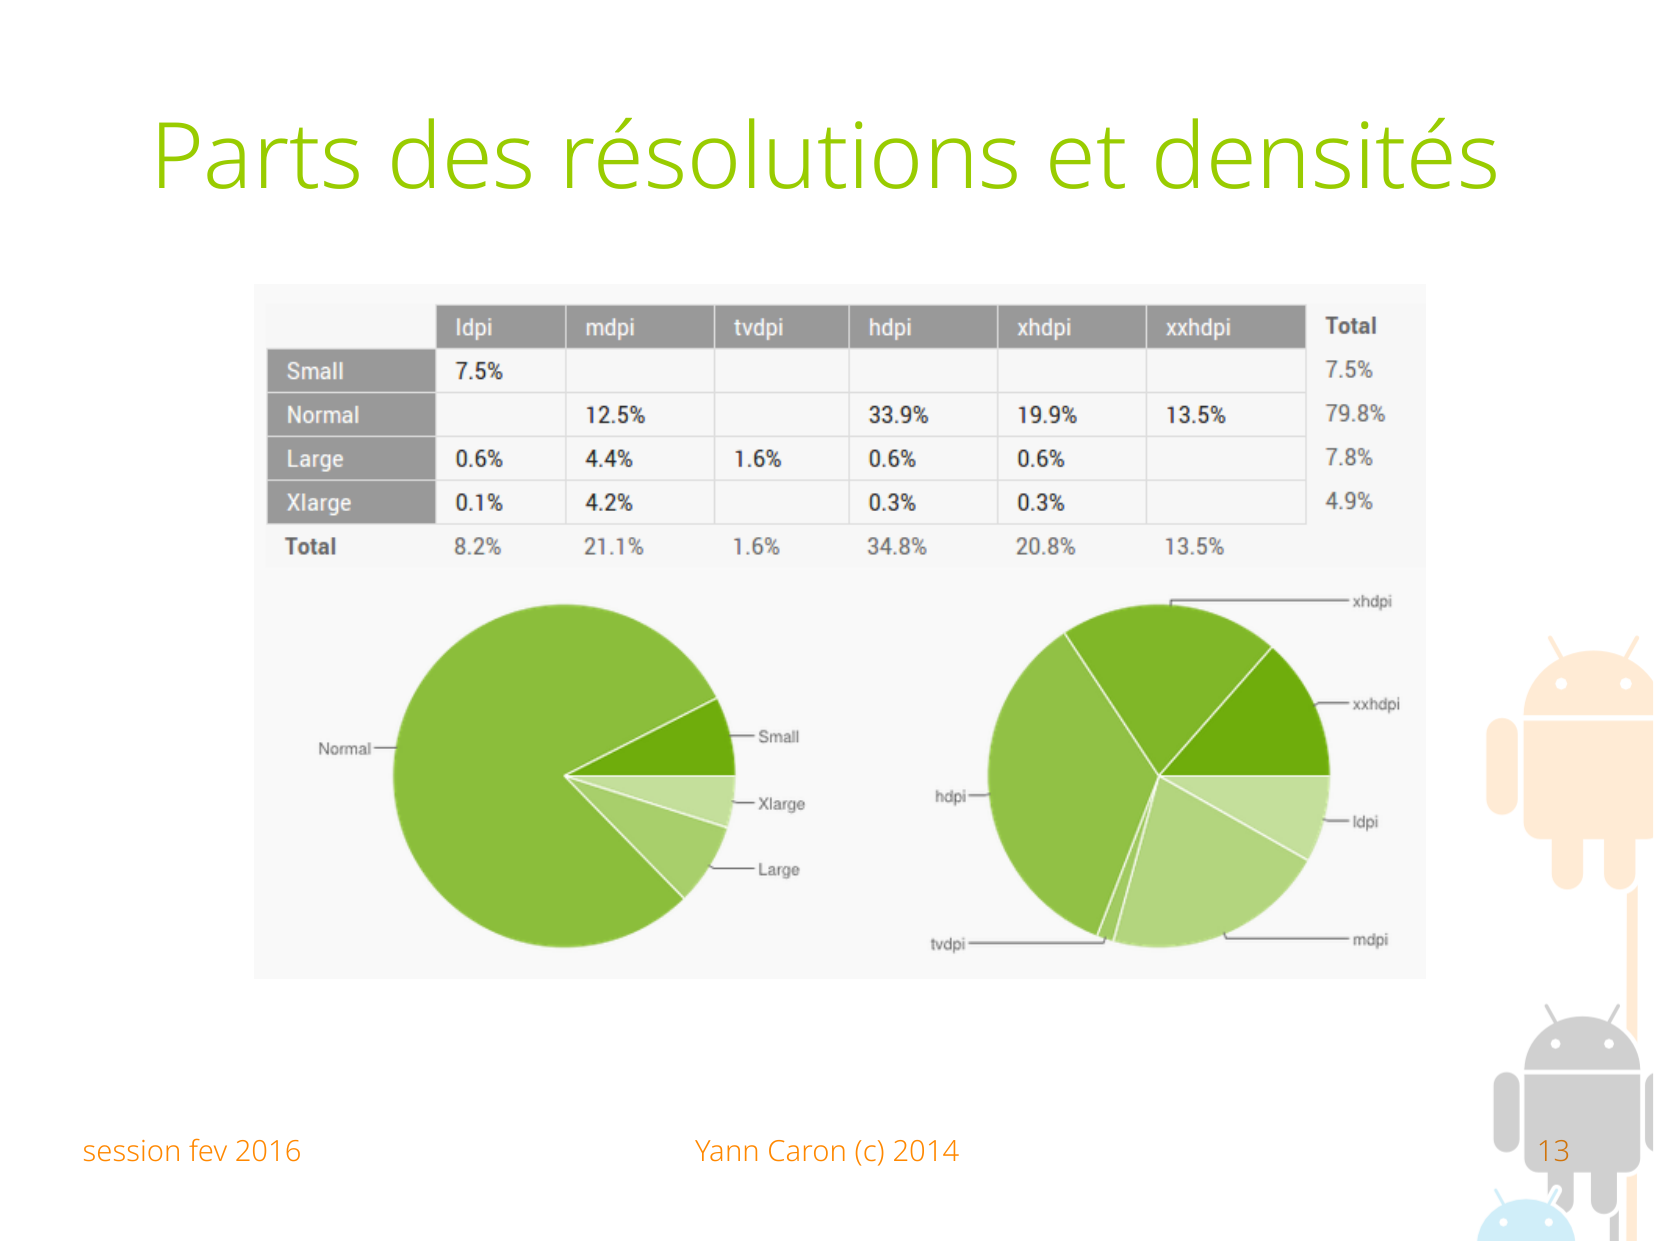

# Parts des résolutions et densités
session fev 2016
Yann Caron (c) 2014
13